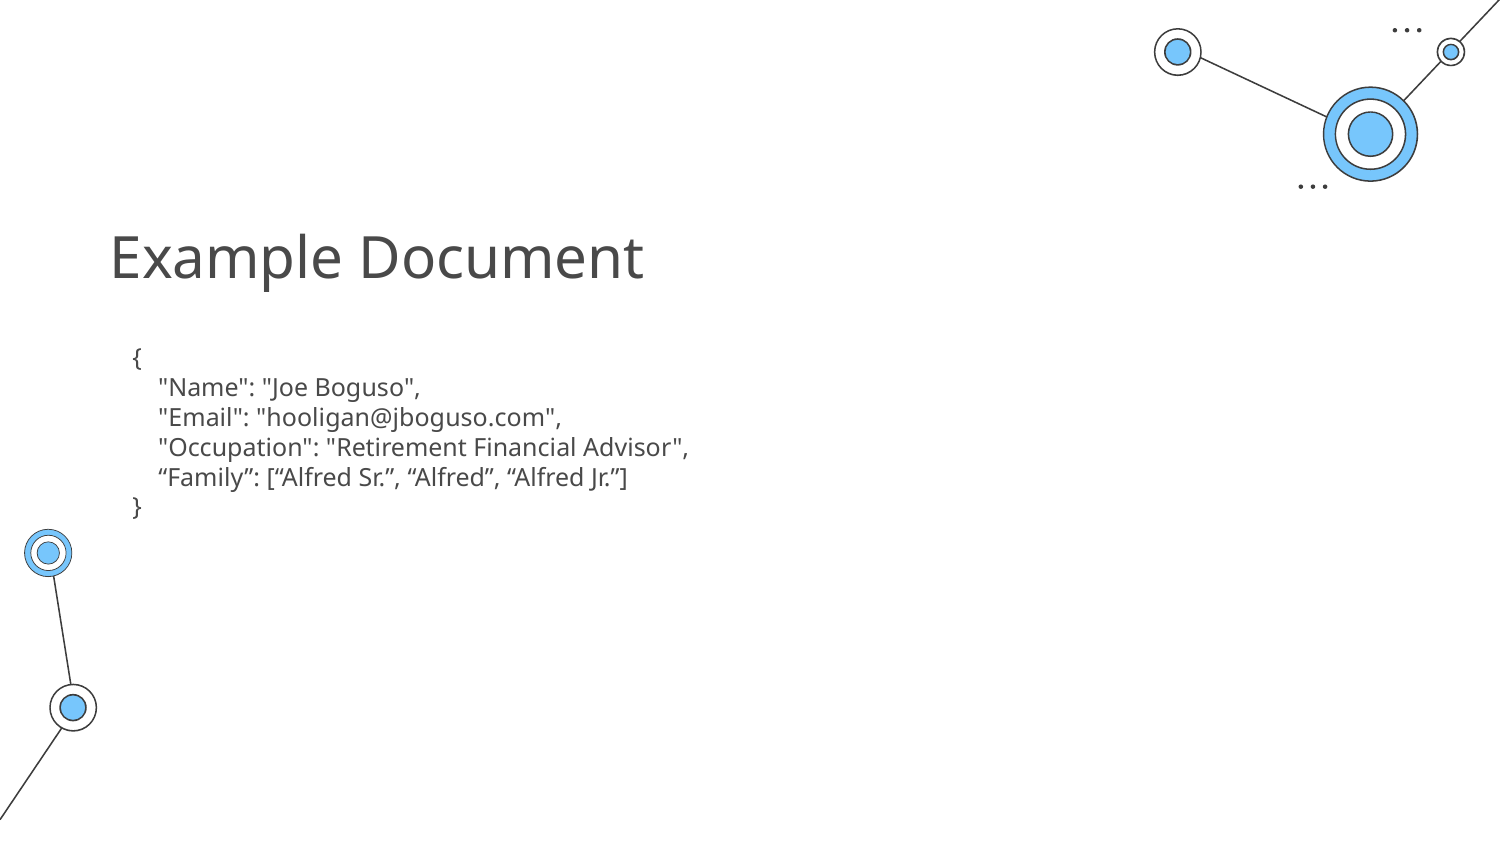

{
 "Name": "Joe Boguso",
 "Email": "hooligan@jboguso.com",
 "Occupation": "Retirement Financial Advisor",
 “Family”: [“Alfred Sr.”, “Alfred”, “Alfred Jr.”]
}
# Example Document